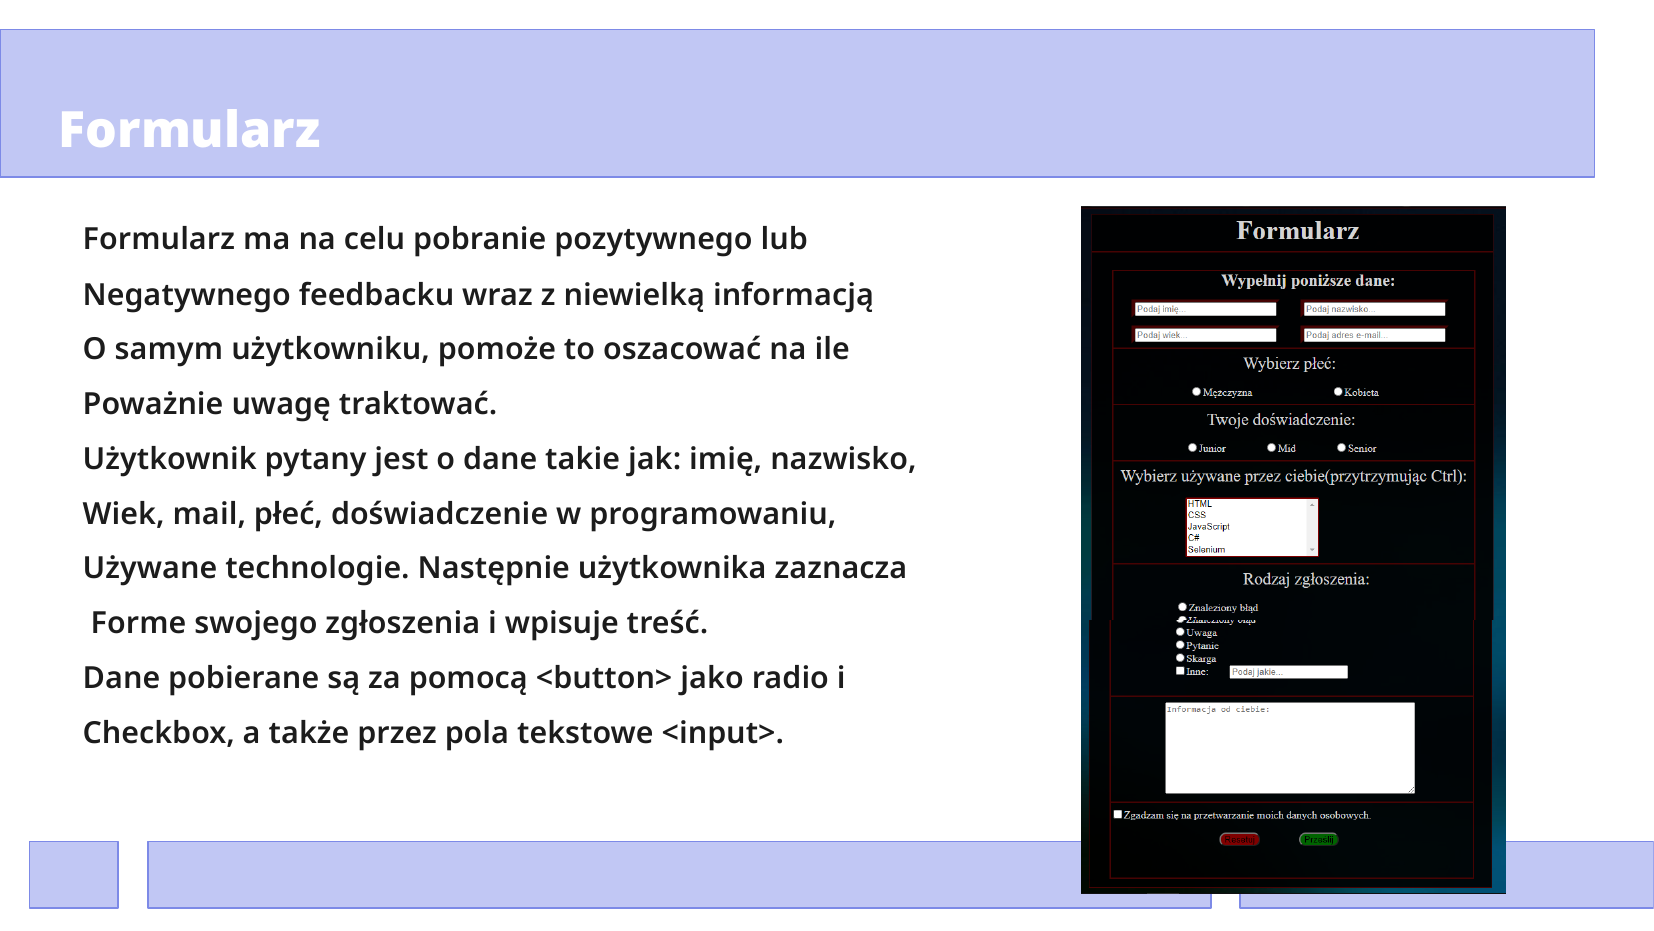

# Formularz
Formularz ma na celu pobranie pozytywnego lub
Negatywnego feedbacku wraz z niewielką informacją
O samym użytkowniku, pomoże to oszacować na ile
Poważnie uwagę traktować.
Użytkownik pytany jest o dane takie jak: imię, nazwisko,
Wiek, mail, płeć, doświadczenie w programowaniu,
Używane technologie. Następnie użytkownika zaznacza
 Forme swojego zgłoszenia i wpisuje treść.
Dane pobierane są za pomocą <button> jako radio i
Checkbox, a także przez pola tekstowe <input>.